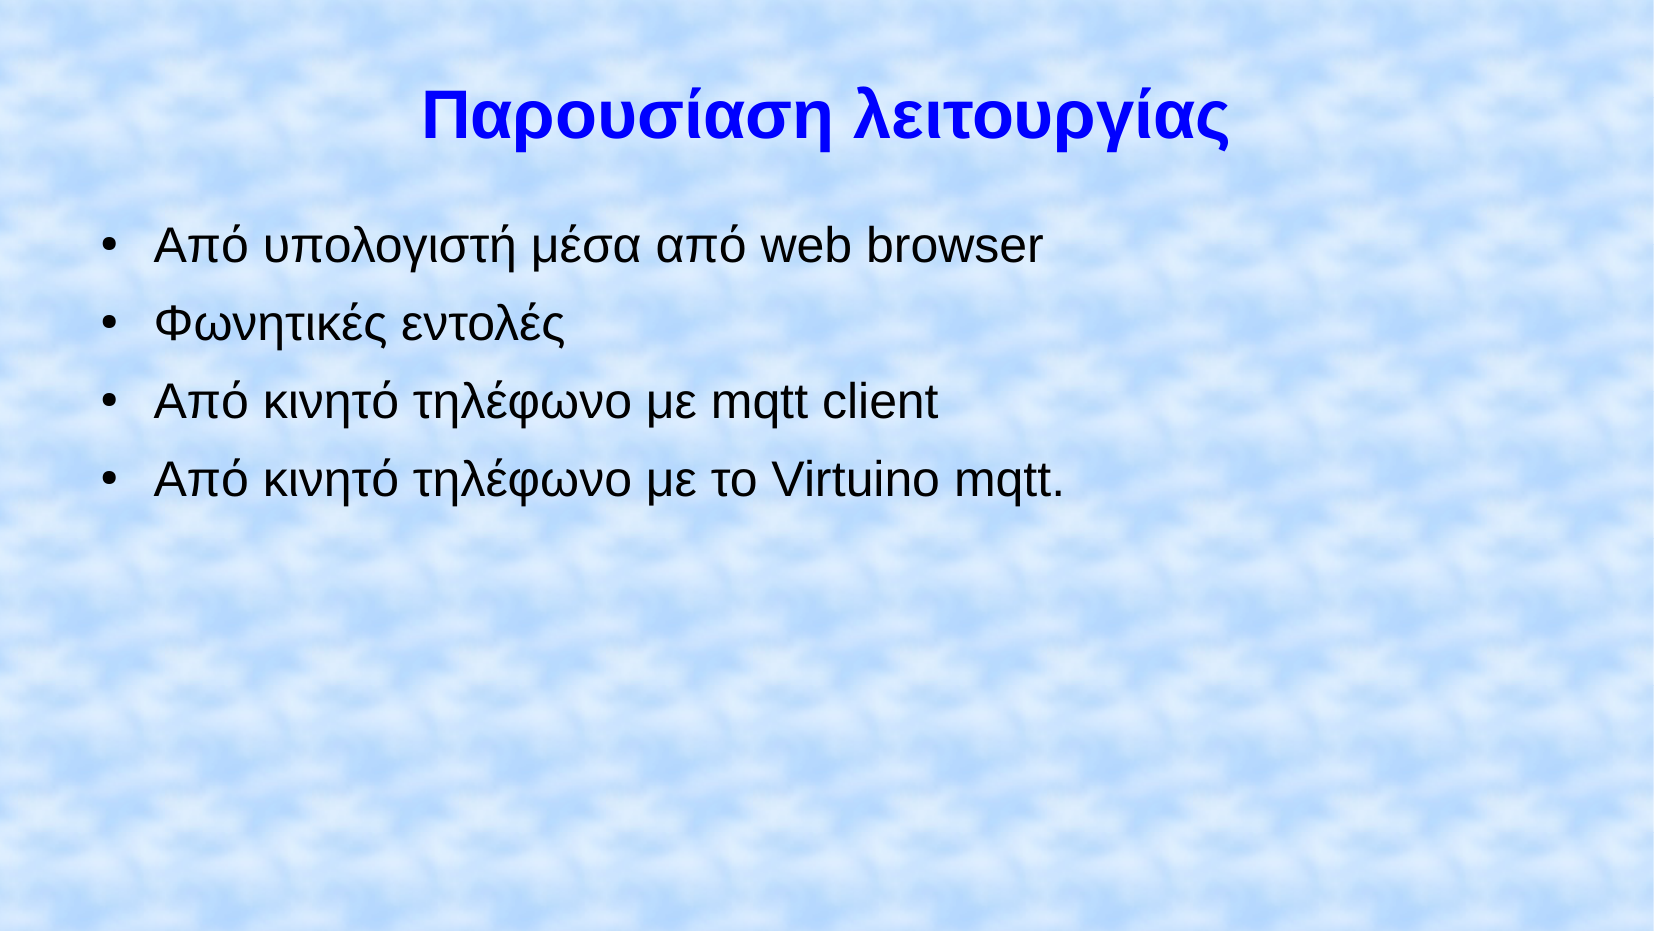

# Παρουσίαση λειτουργίας
Από υπολογιστή μέσα από web browser
Φωνητικές εντολές
Από κινητό τηλέφωνο με mqtt client
Από κινητό τηλέφωνο με το Virtuino mqtt.